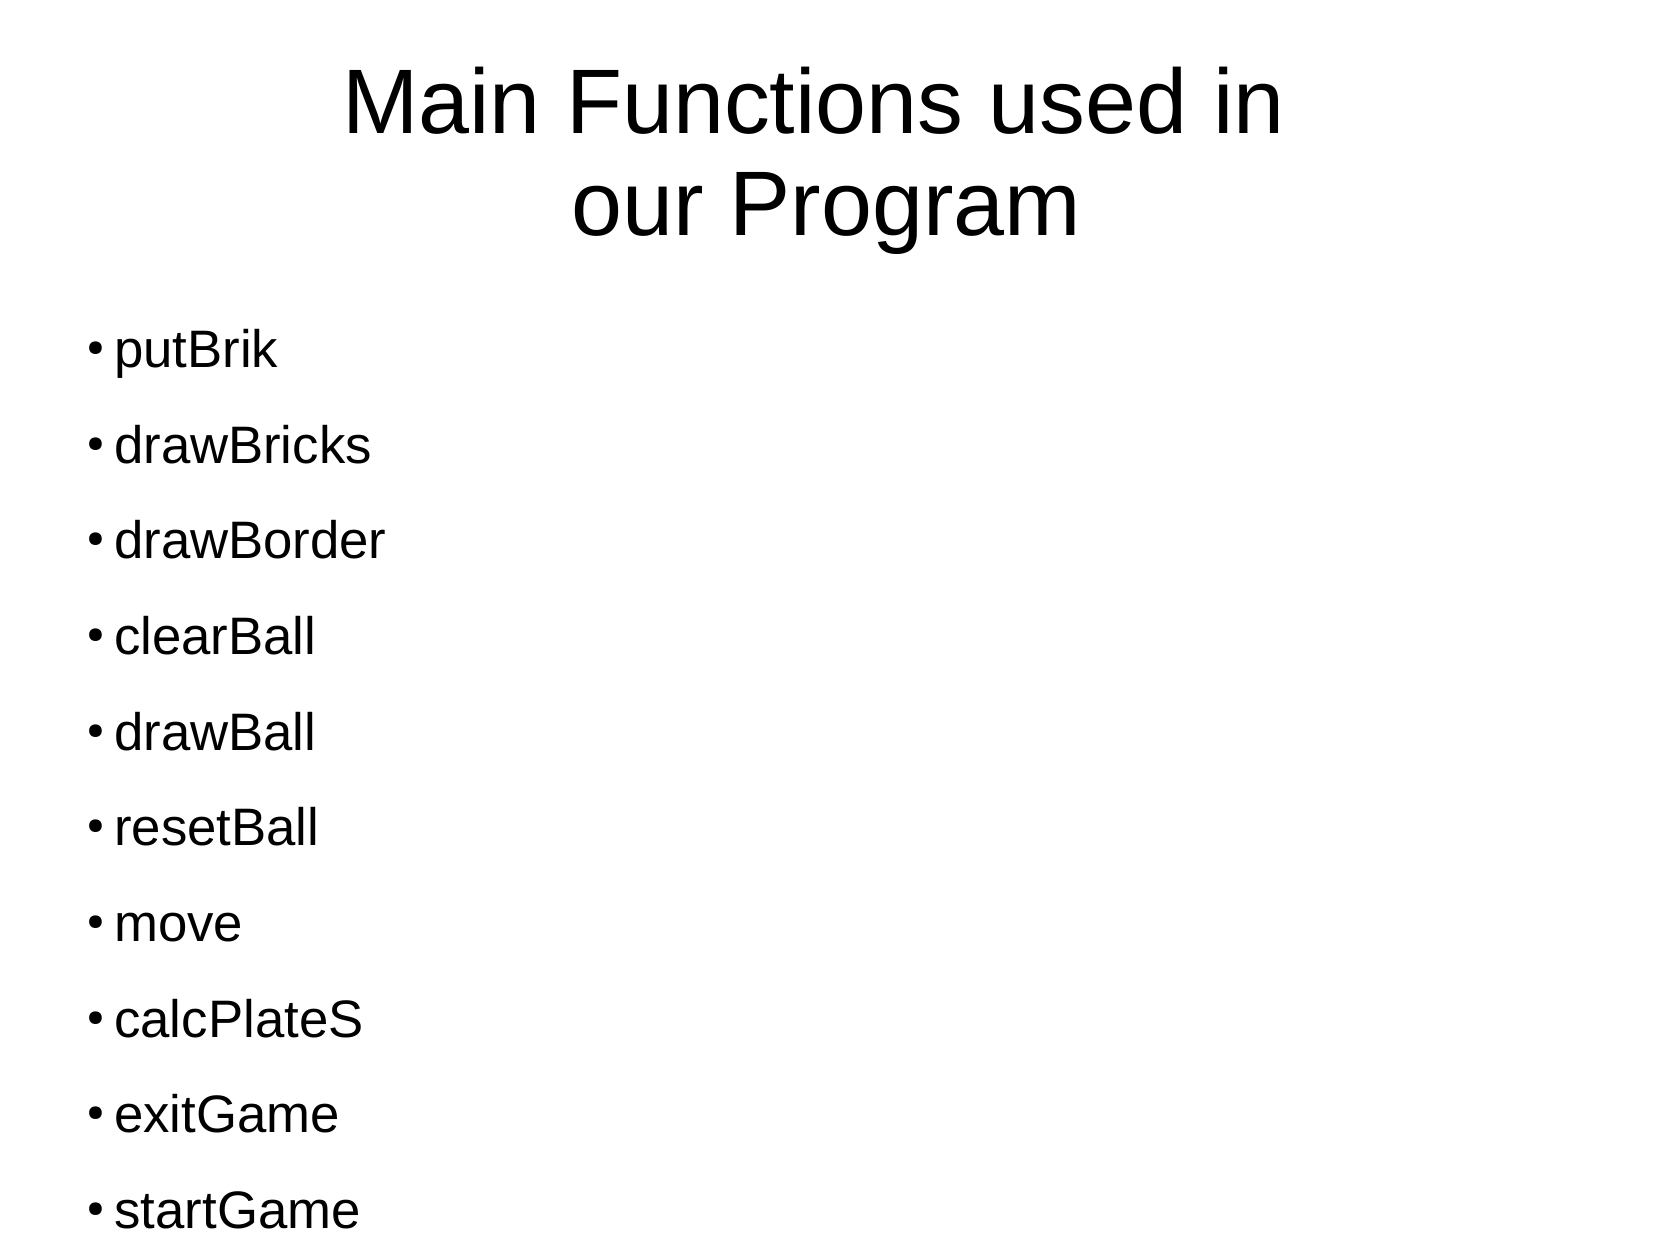

# Main Functions used in our Program
 putBrik
 drawBricks
 drawBorder
 clearBall
 drawBall
 resetBall
 move
 calcPlateS
 exitGame
 startGame